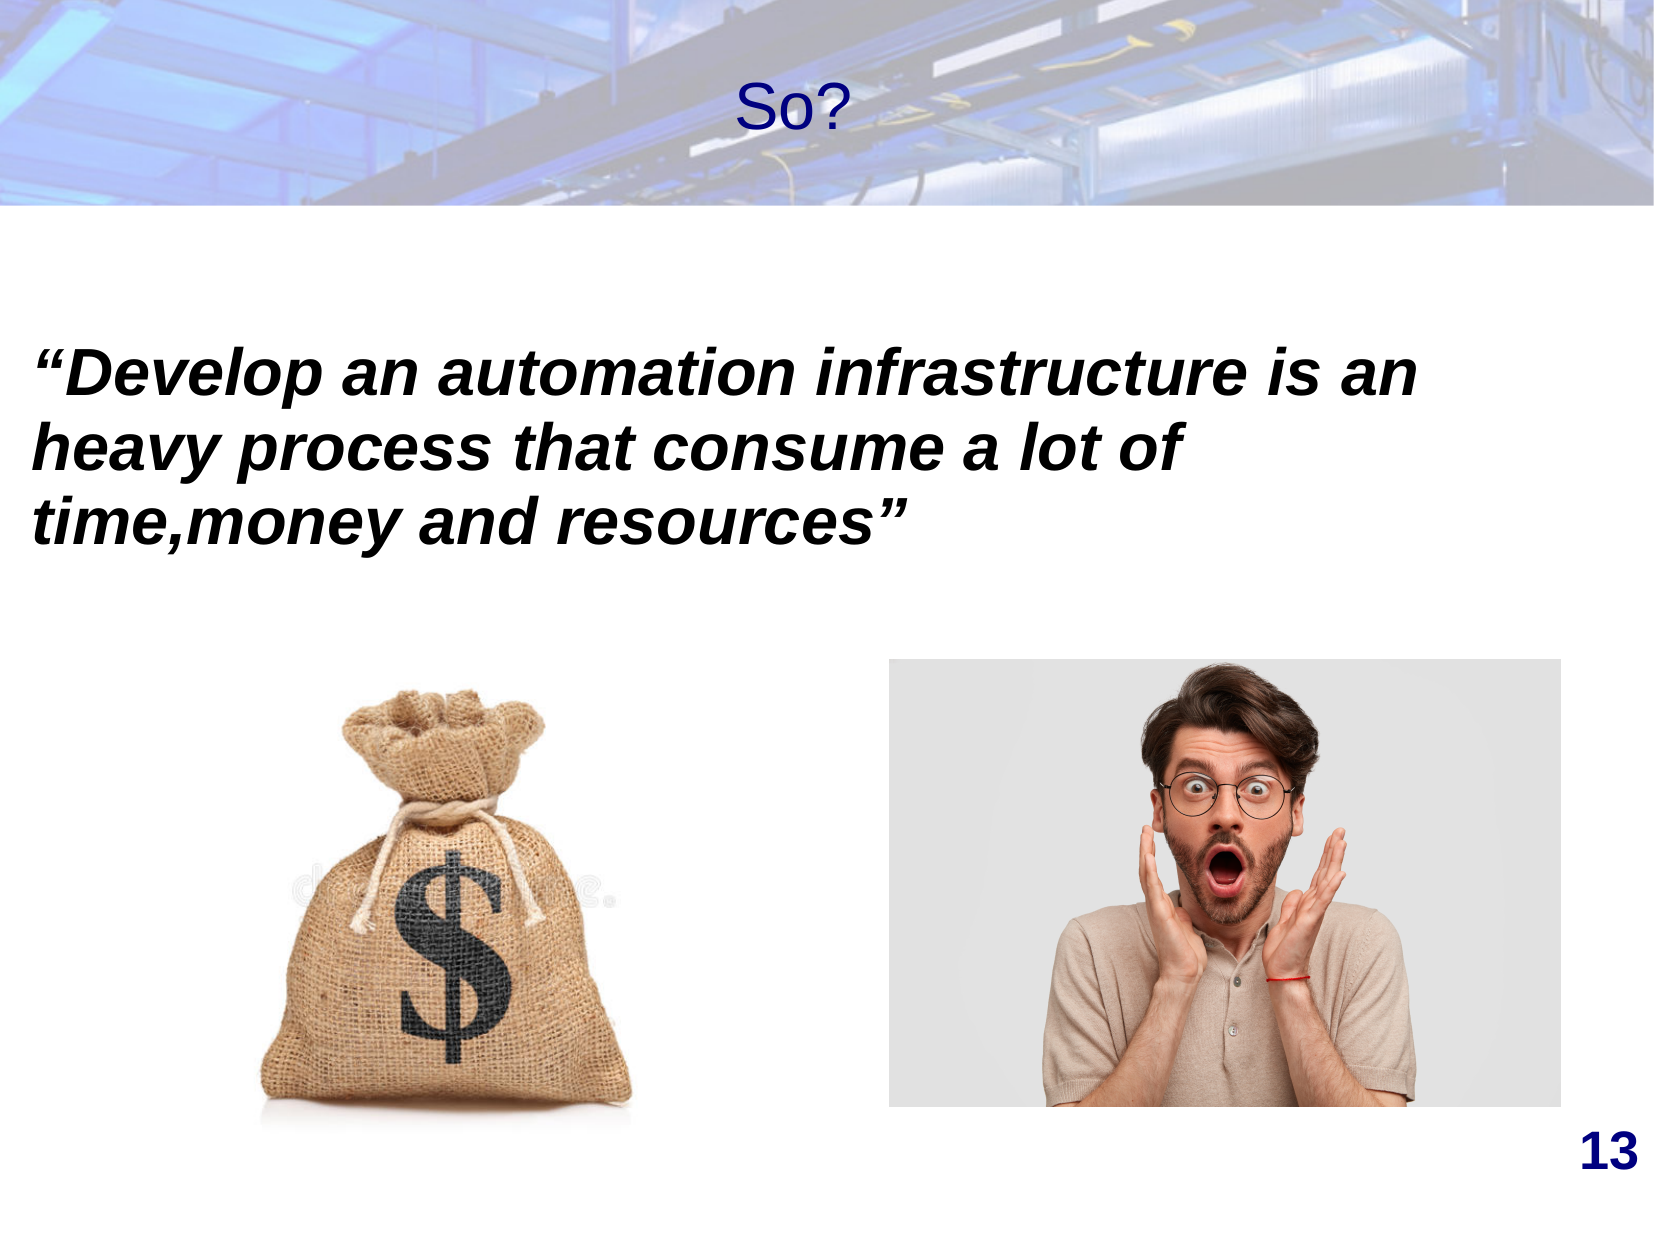

# So?
“Develop an automation infrastructure is an heavy process that consume a lot of time,money and resources”
13